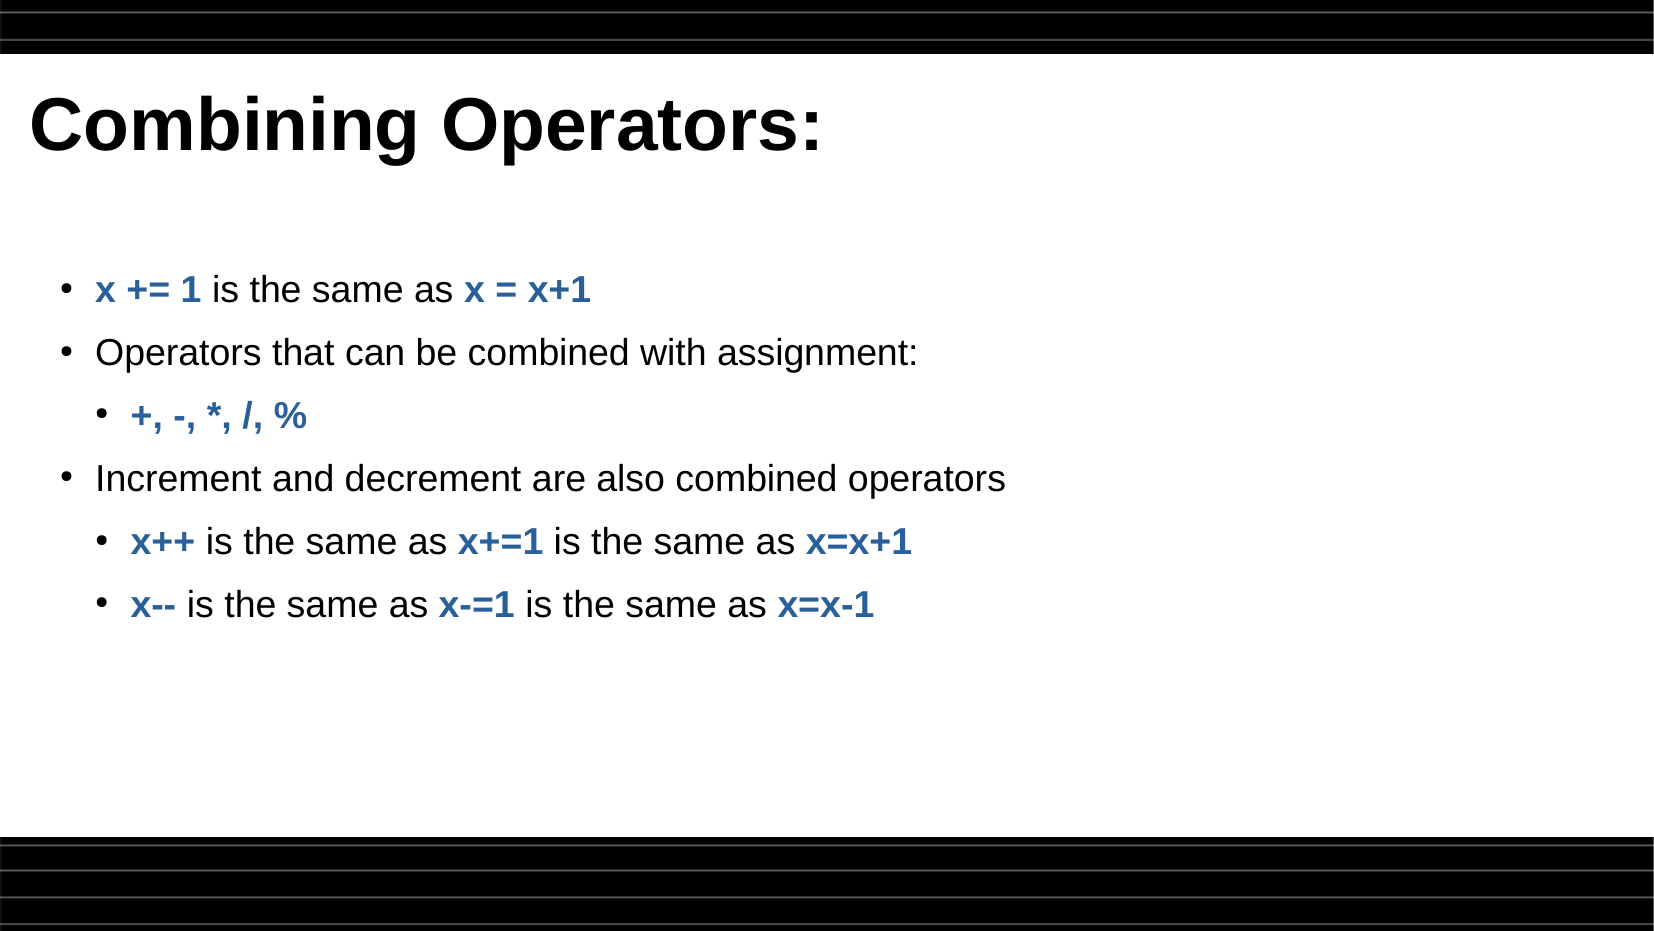

Combining Operators:
x += 1 is the same as x = x+1
Operators that can be combined with assignment:
+, -, *, /, %
Increment and decrement are also combined operators
x++ is the same as x+=1 is the same as x=x+1
x-- is the same as x-=1 is the same as x=x-1